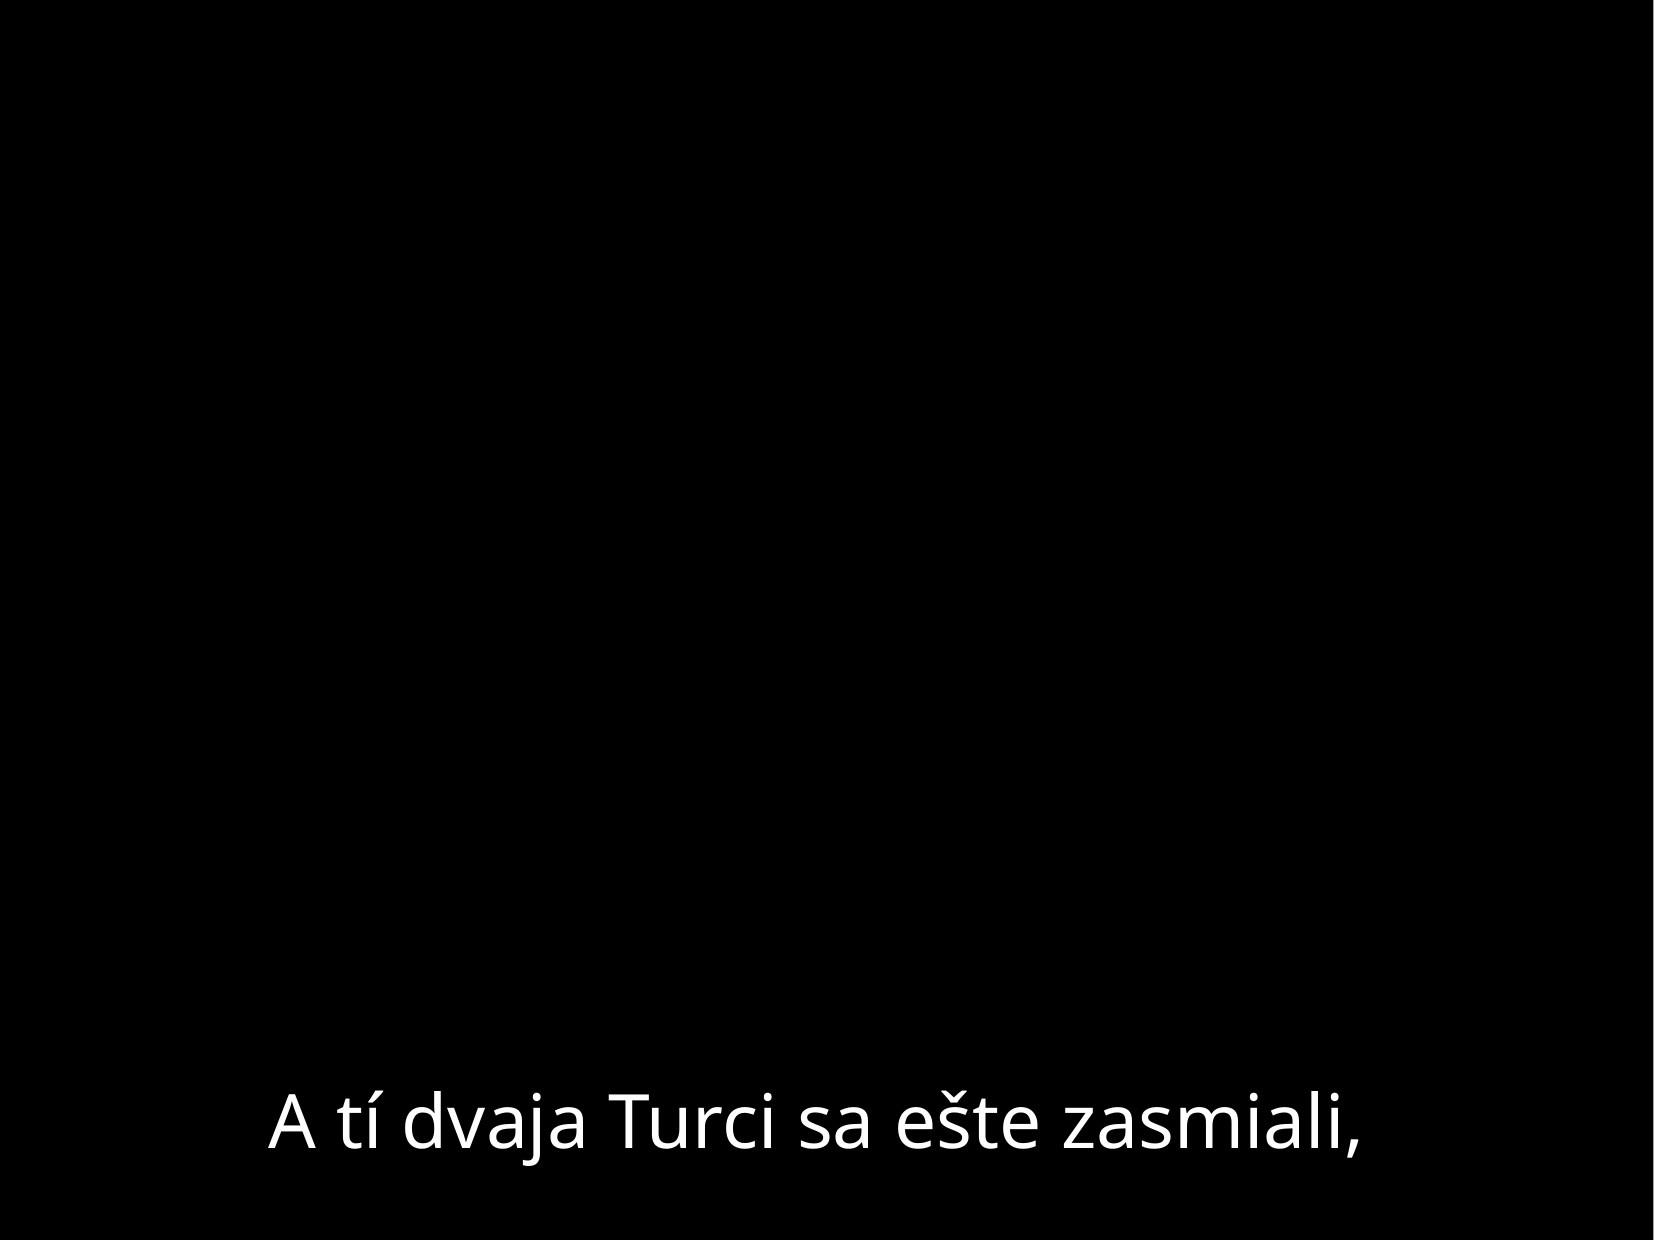

# A tí dvaja Turci sa ešte zasmiali,